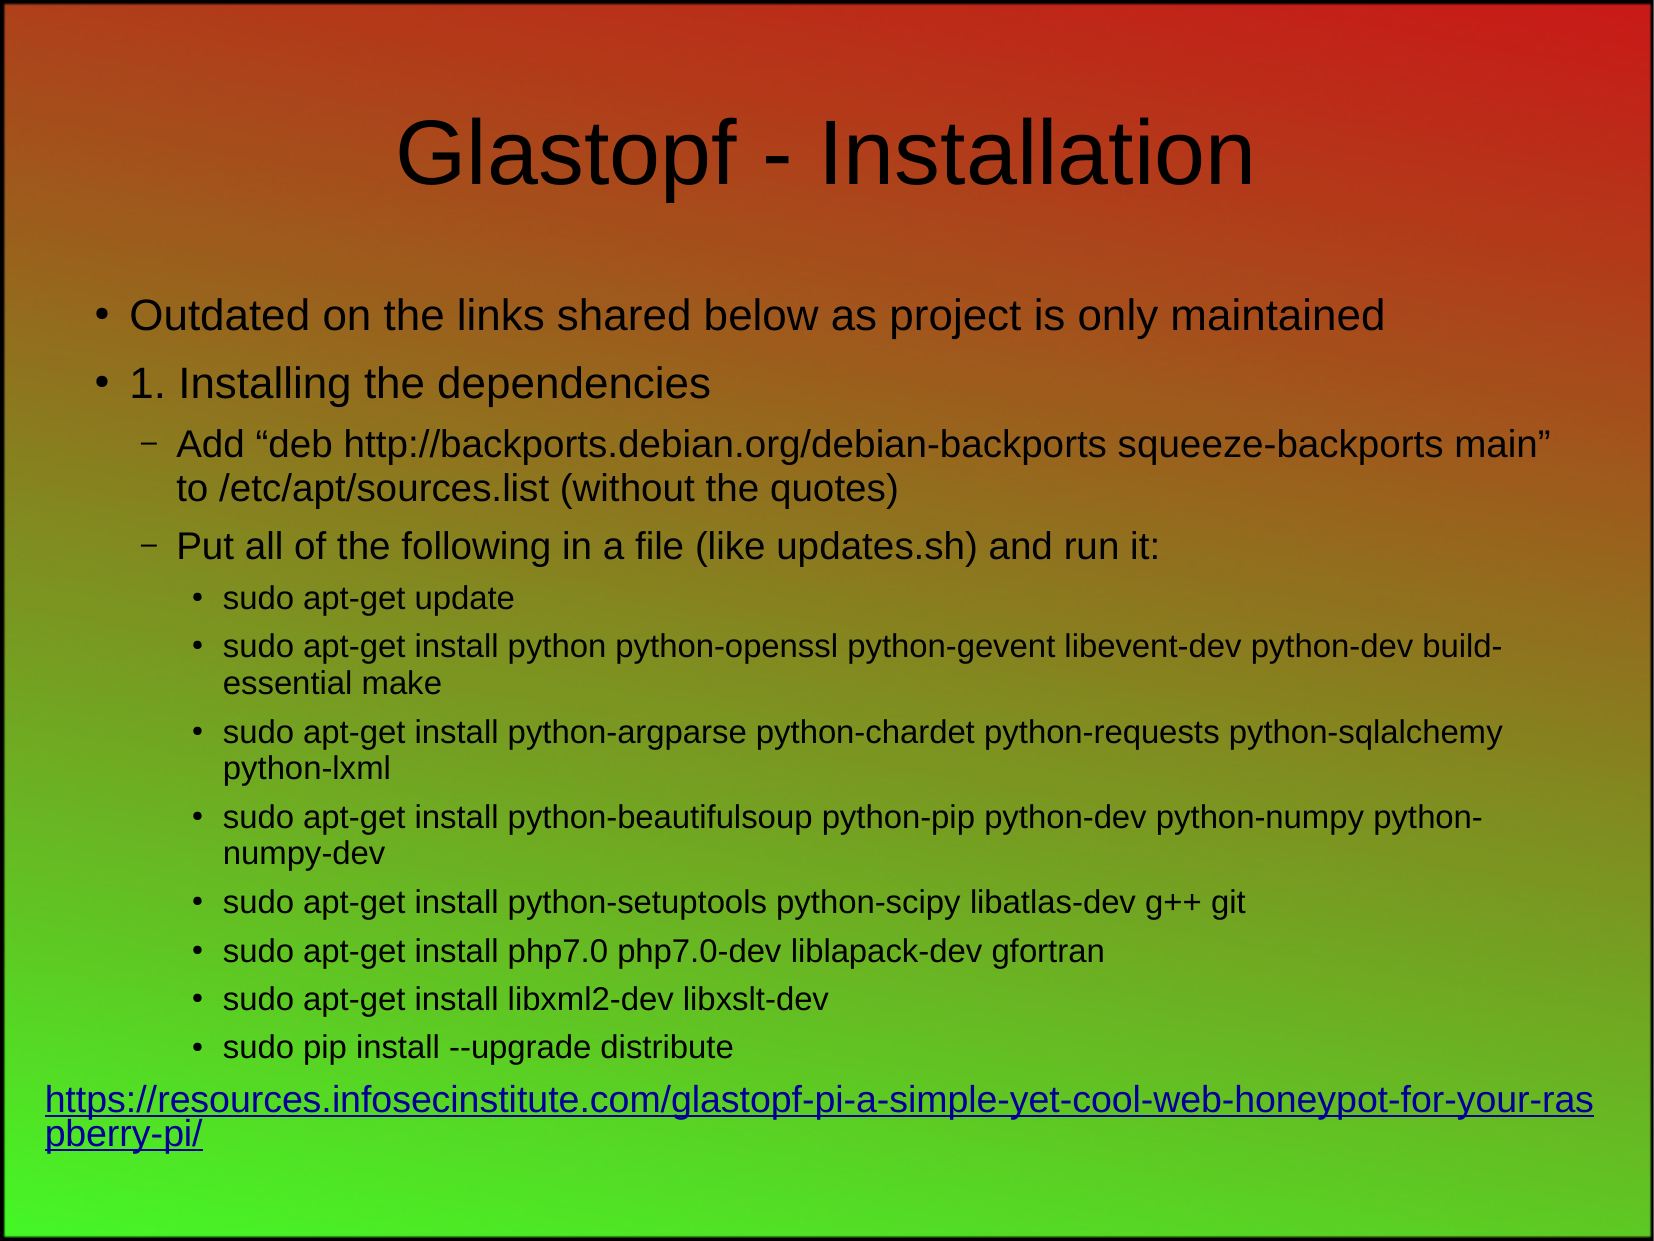

# Glastopf - Installation
Outdated on the links shared below as project is only maintained
1. Installing the dependencies
Add “deb http://backports.debian.org/debian-backports squeeze-backports main” to /etc/apt/sources.list (without the quotes)
Put all of the following in a file (like updates.sh) and run it:
sudo apt-get update
sudo apt-get install python python-openssl python-gevent libevent-dev python-dev build-essential make
sudo apt-get install python-argparse python-chardet python-requests python-sqlalchemy python-lxml
sudo apt-get install python-beautifulsoup python-pip python-dev python-numpy python-numpy-dev
sudo apt-get install python-setuptools python-scipy libatlas-dev g++ git
sudo apt-get install php7.0 php7.0-dev liblapack-dev gfortran
sudo apt-get install libxml2-dev libxslt-dev
sudo pip install --upgrade distribute
https://resources.infosecinstitute.com/glastopf-pi-a-simple-yet-cool-web-honeypot-for-your-raspberry-pi/